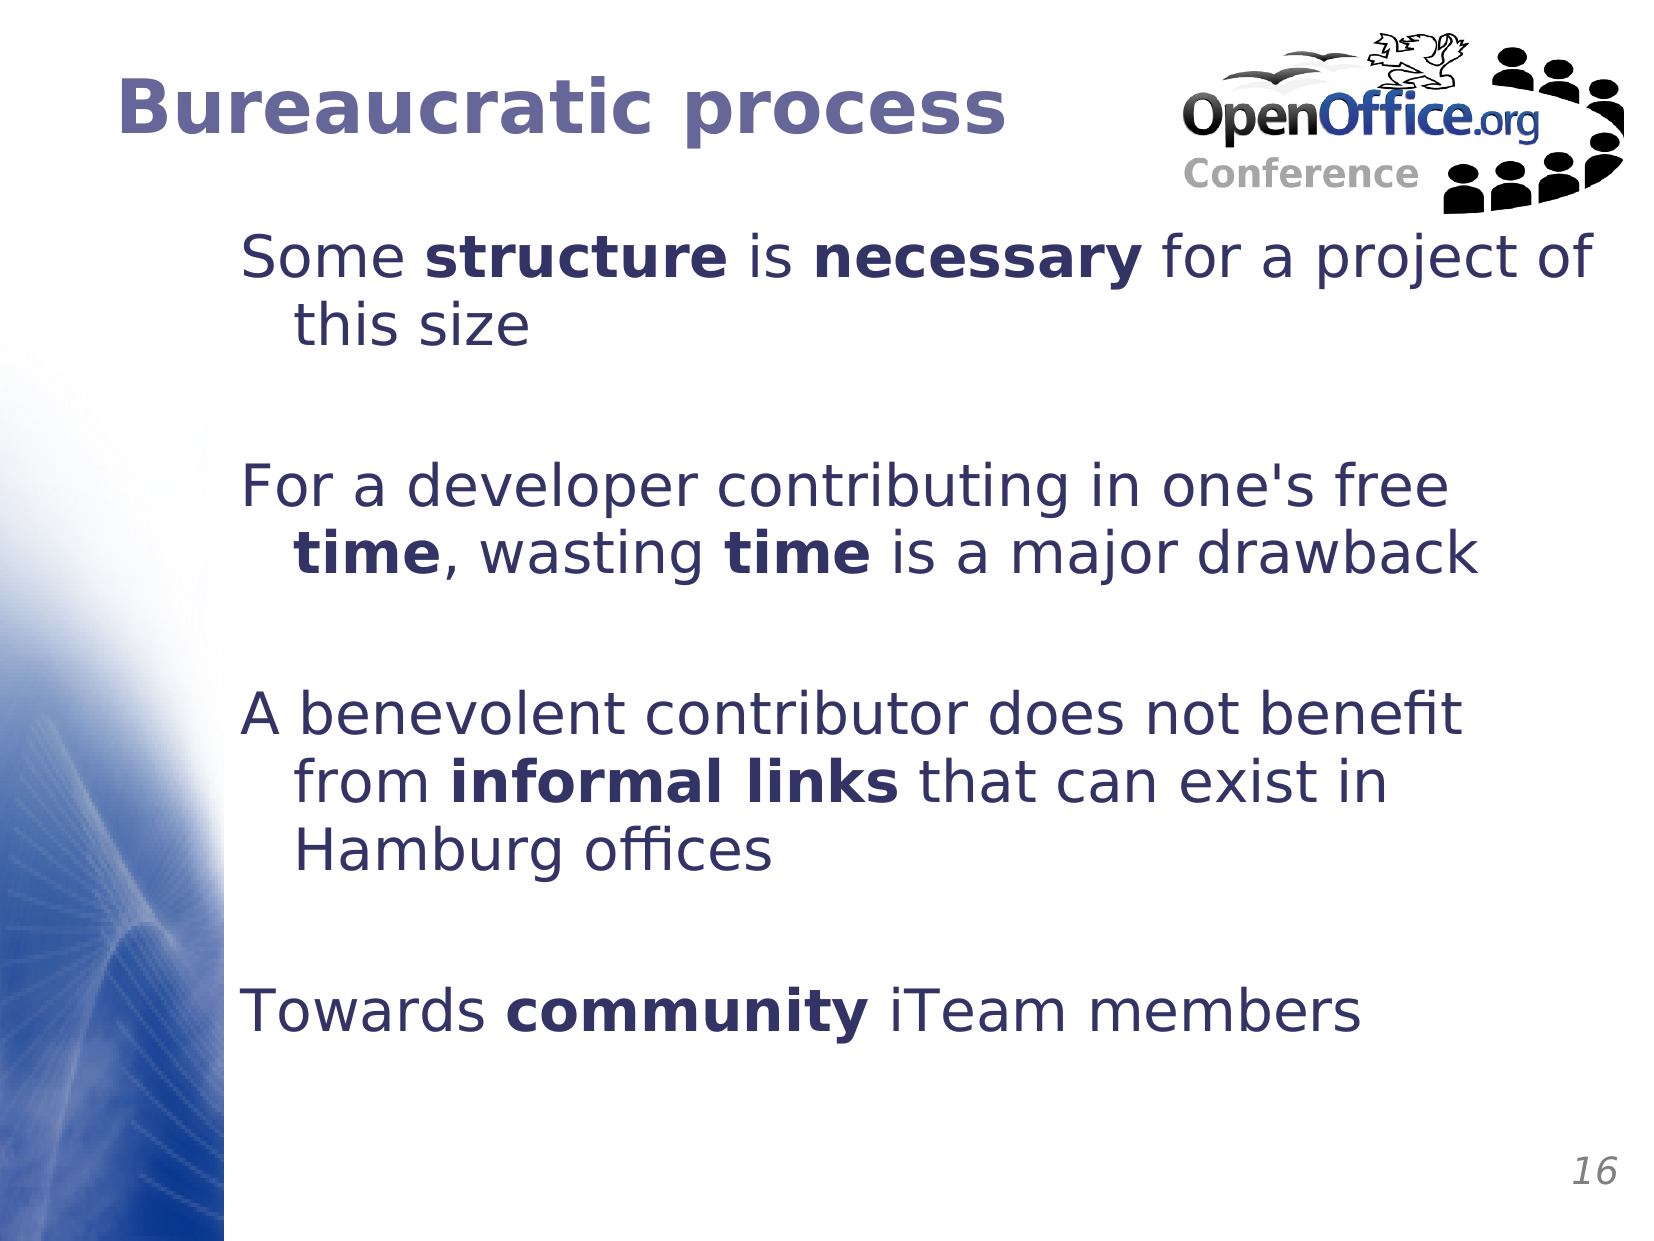

# Bureaucratic process
Some structure is necessary for a project of this size
For a developer contributing in one's free time, wasting time is a major drawback
A benevolent contributor does not benefit from informal links that can exist in Hamburg offices
Towards community iTeam members